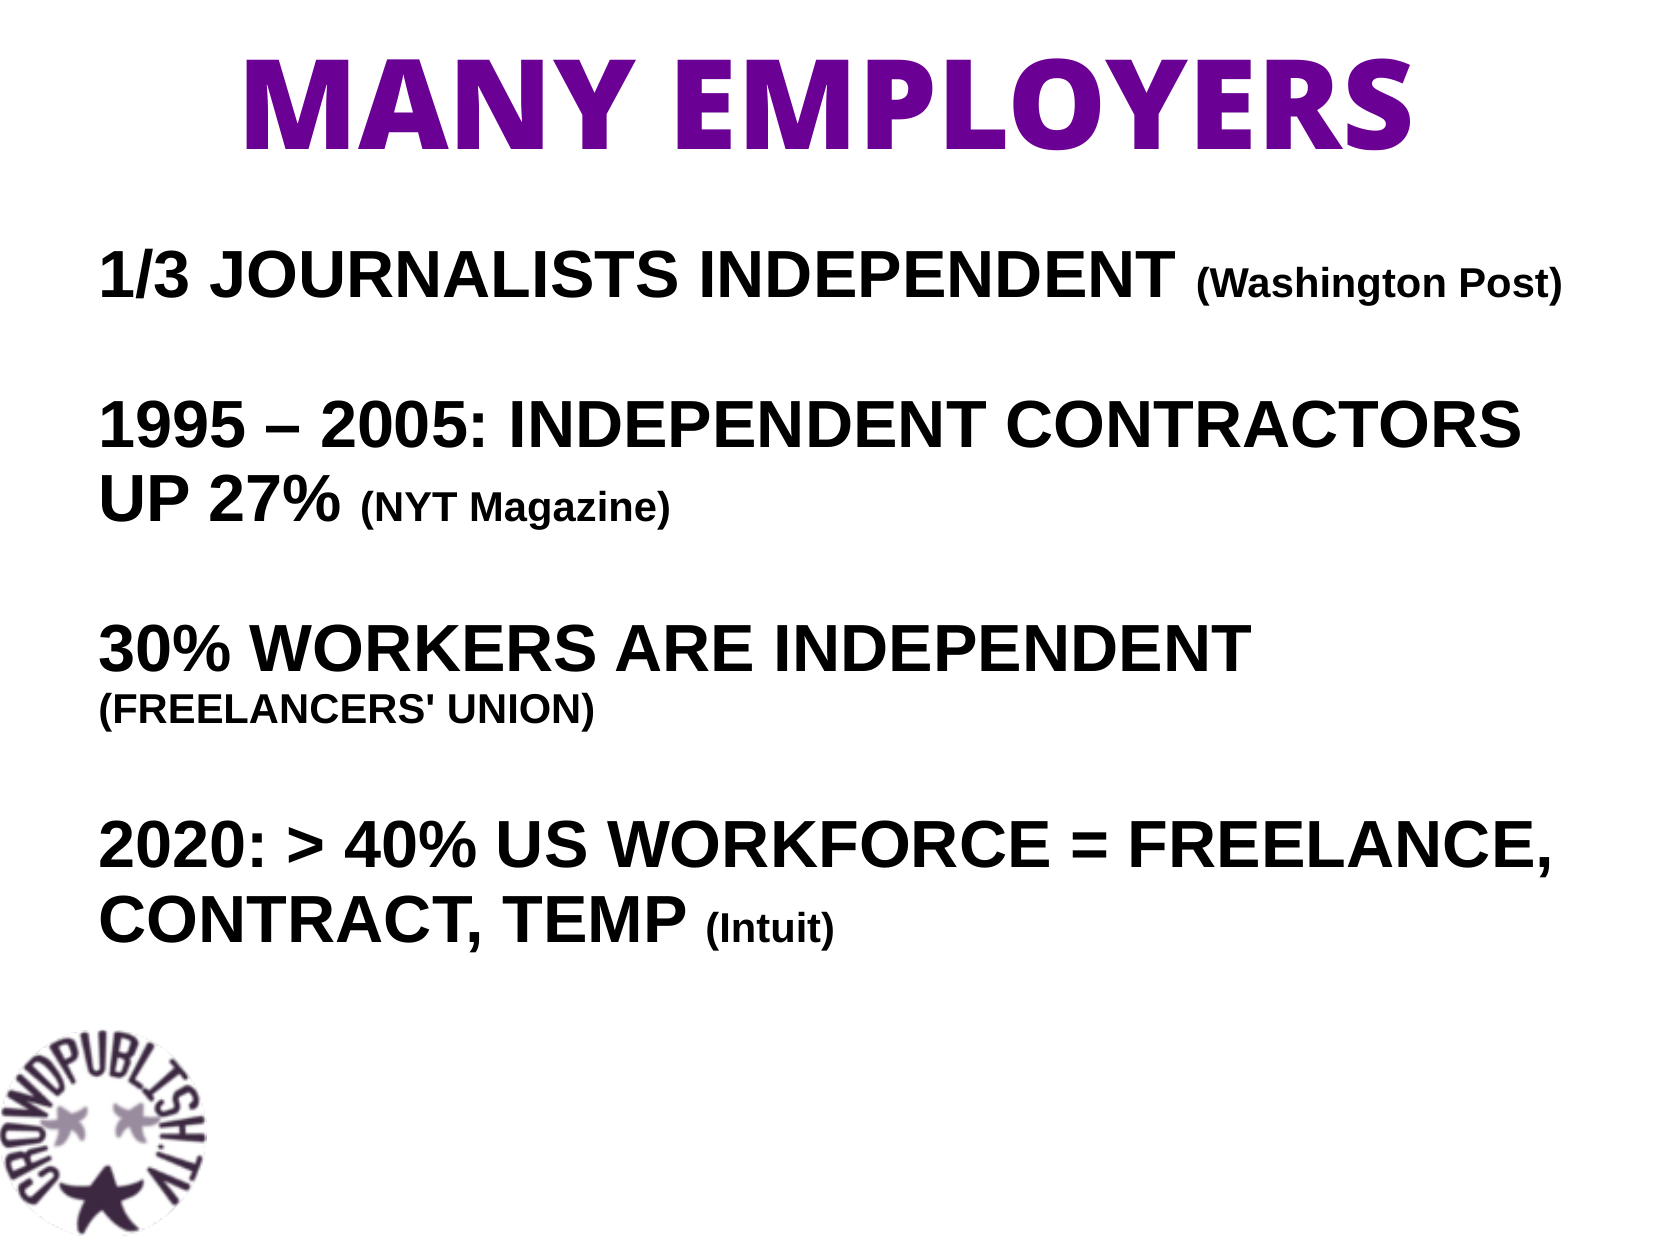

MANY EMPLOYERS
1/3 JOURNALISTS INDEPENDENT (Washington Post)
1995 – 2005: INDEPENDENT CONTRACTORS UP 27% (NYT Magazine)
30% WORKERS ARE INDEPENDENT (FREELANCERS' UNION)
2020: > 40% US WORKFORCE = FREELANCE, CONTRACT, TEMP (Intuit)